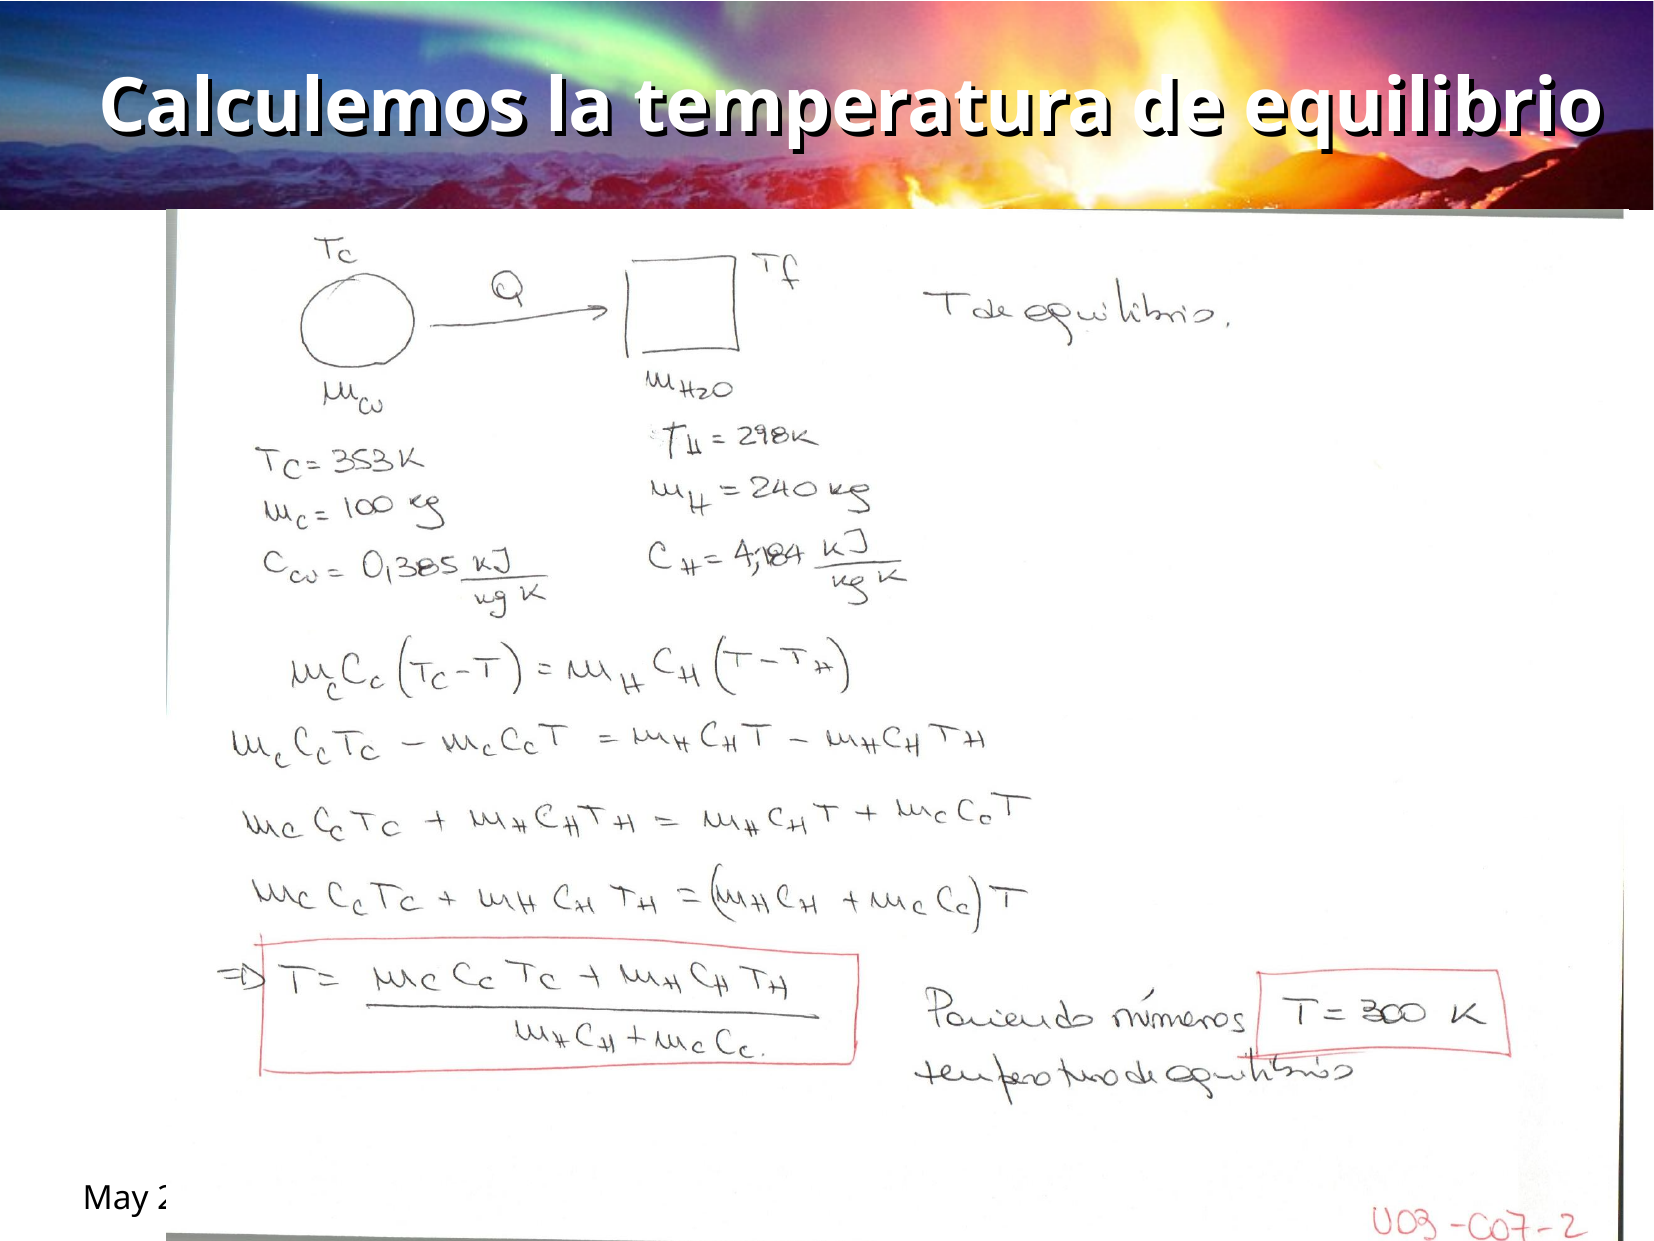

# Calculemos la temperatura de equilibrio
May 21, 2020
H. Asorey - F3B 2020
11